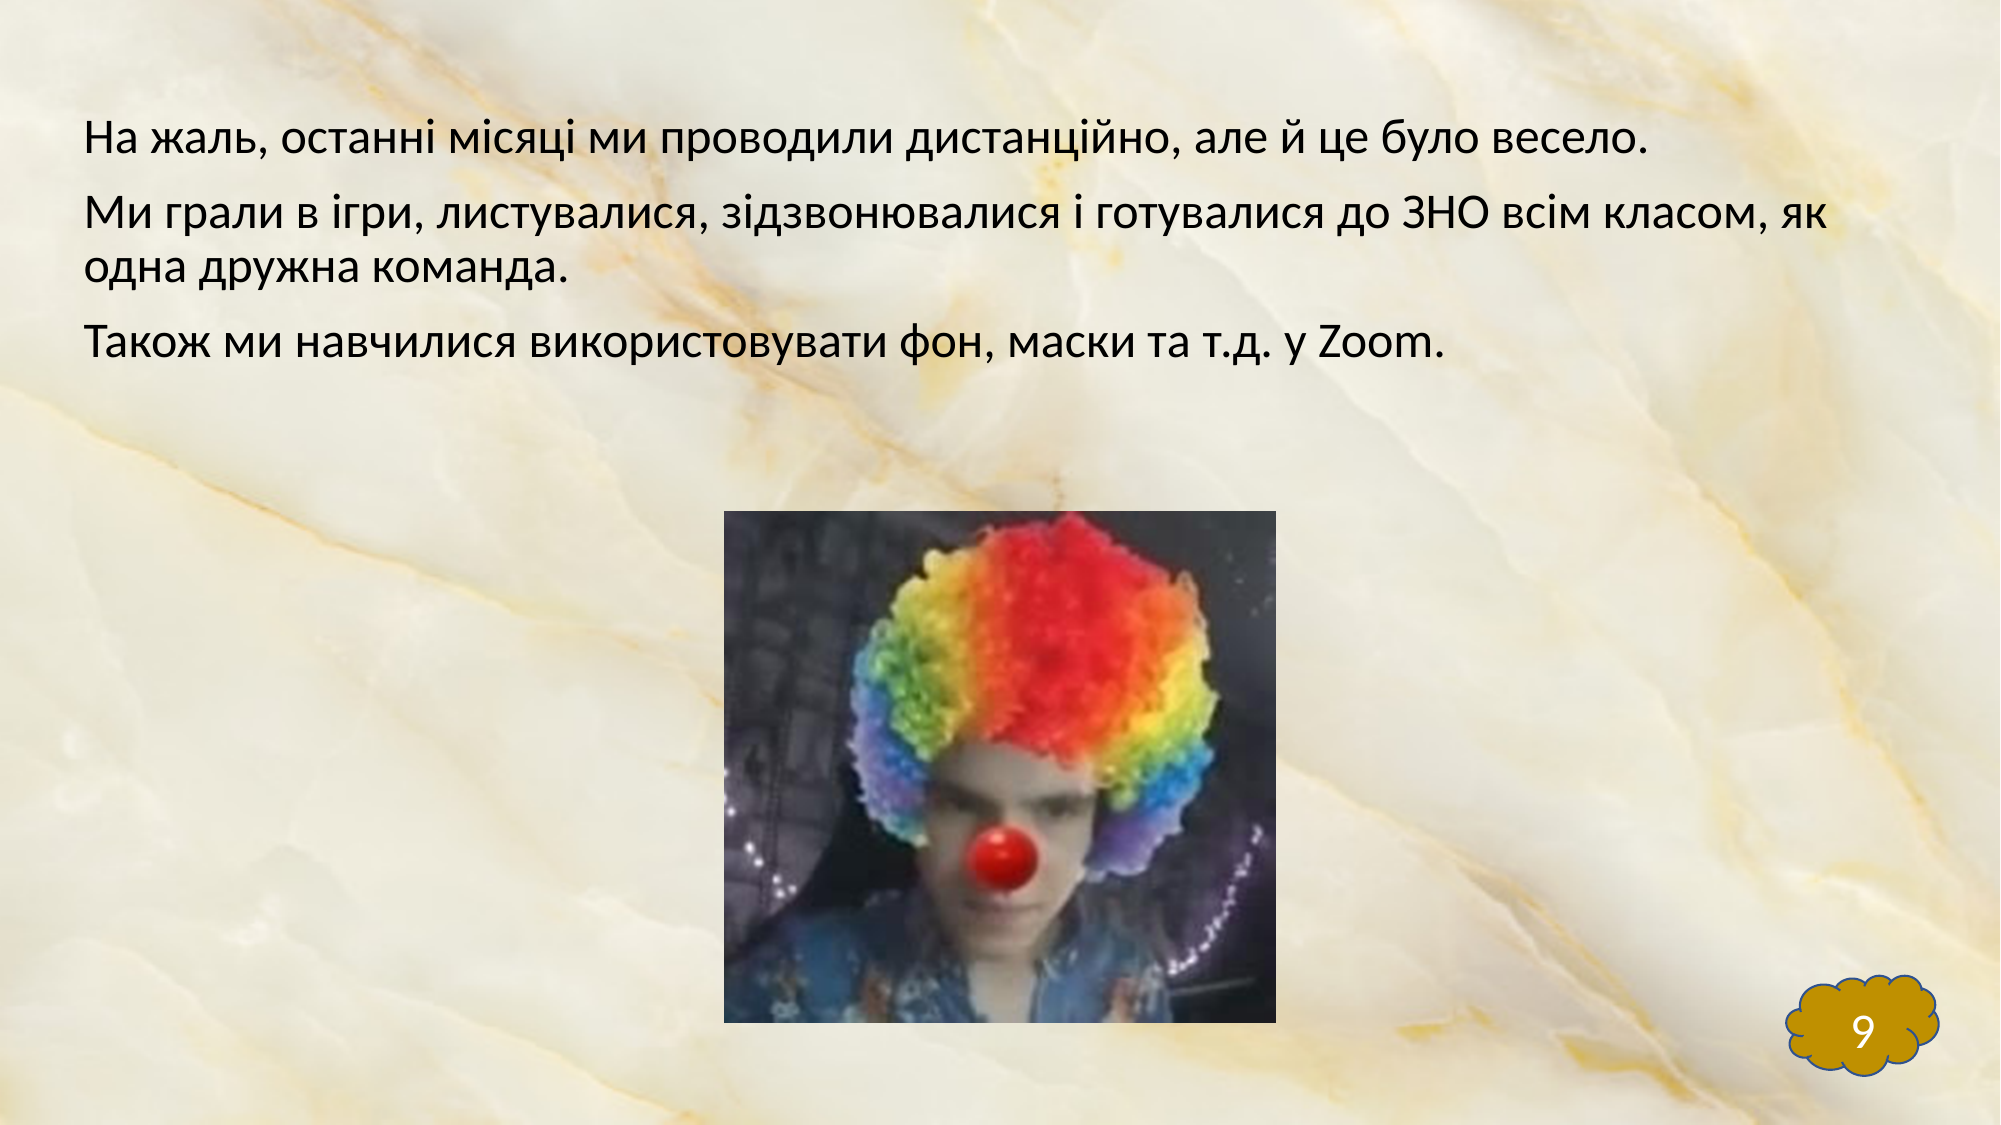

# На жаль, останні місяці ми проводили дистанційно, але й це було весело.
Ми грали в ігри, листувалися, зідзвонювалися і готувалися до ЗНО всім класом, як одна дружна команда.
Також ми навчилися використовувати фон, маски та т.д. у Zoom.
 9